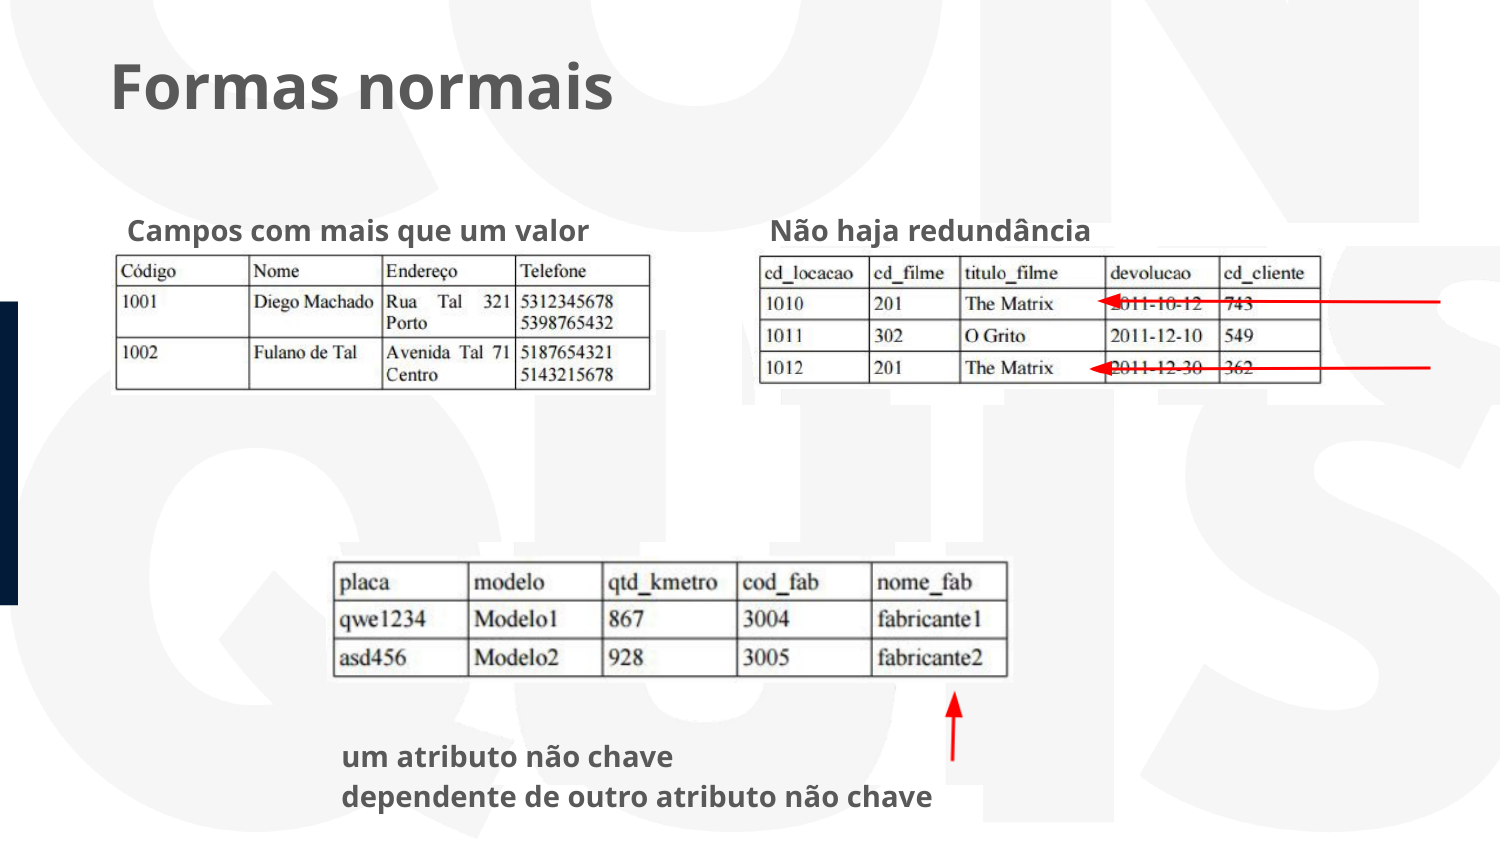

# Formas normais
Campos com mais que um valor
Não haja redundância
um atributo não chave
dependente de outro atributo não chave